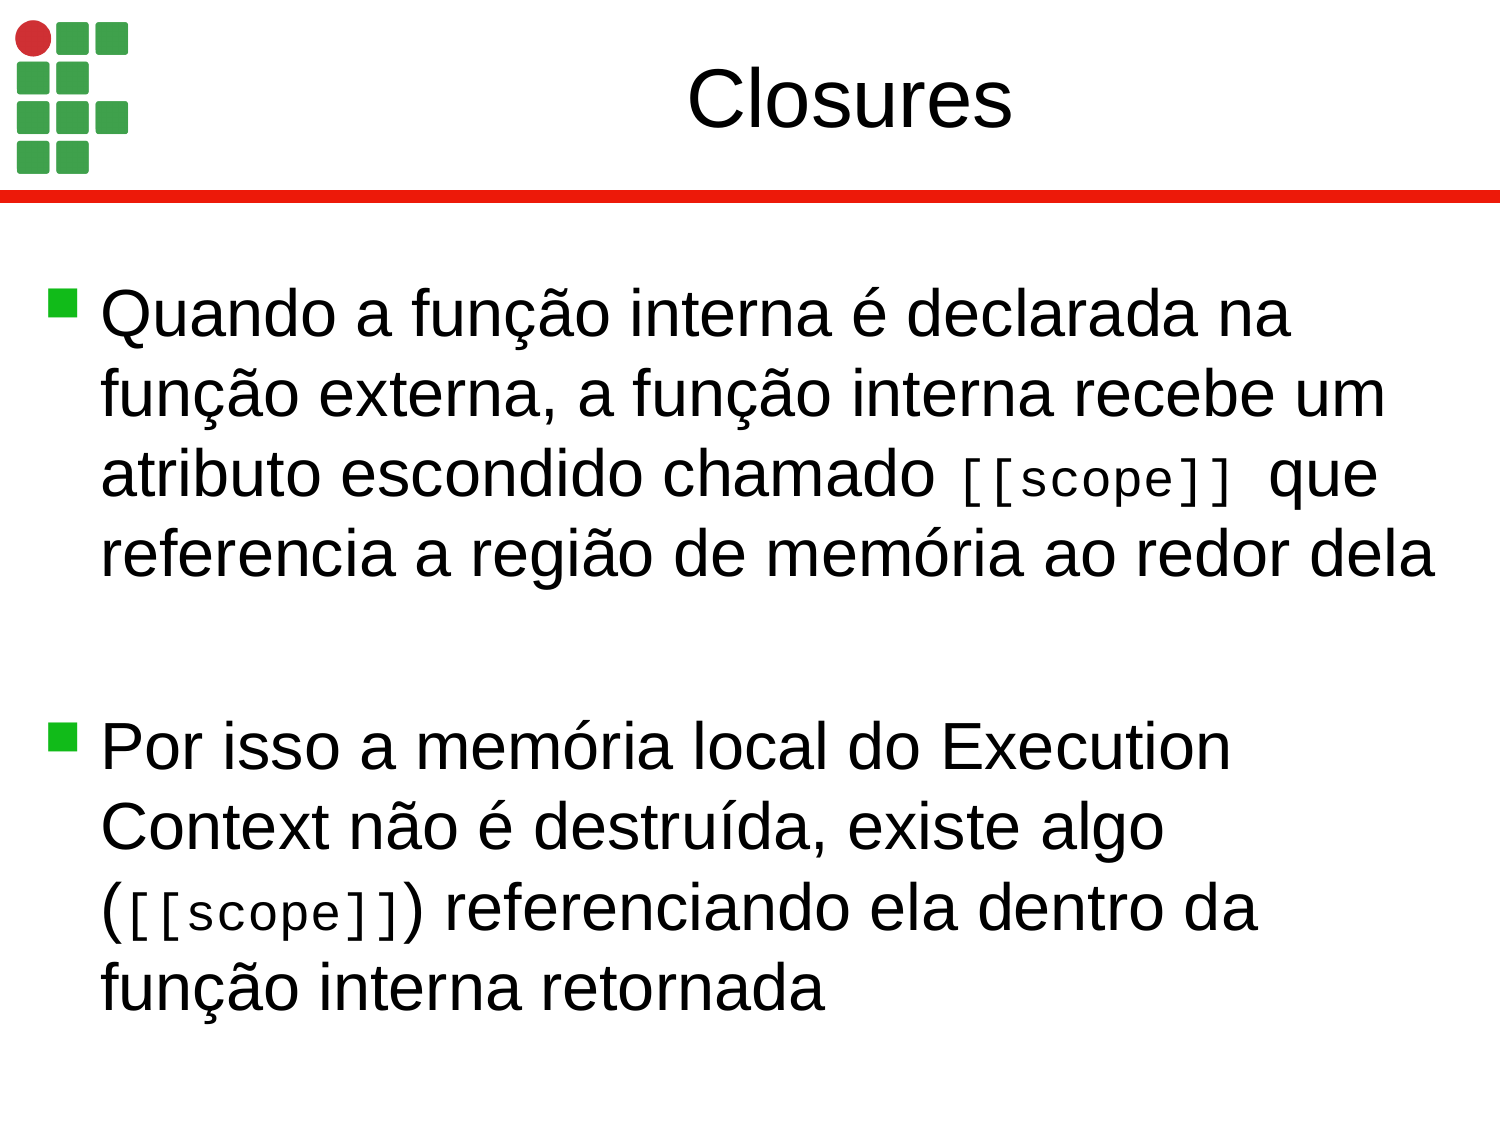

# Closures
Quando a função interna é declarada na função externa, a função interna recebe um atributo escondido chamado [[scope]] que referencia a região de memória ao redor dela
Por isso a memória local do Execution Context não é destruída, existe algo ([[scope]]) referenciando ela dentro da função interna retornada